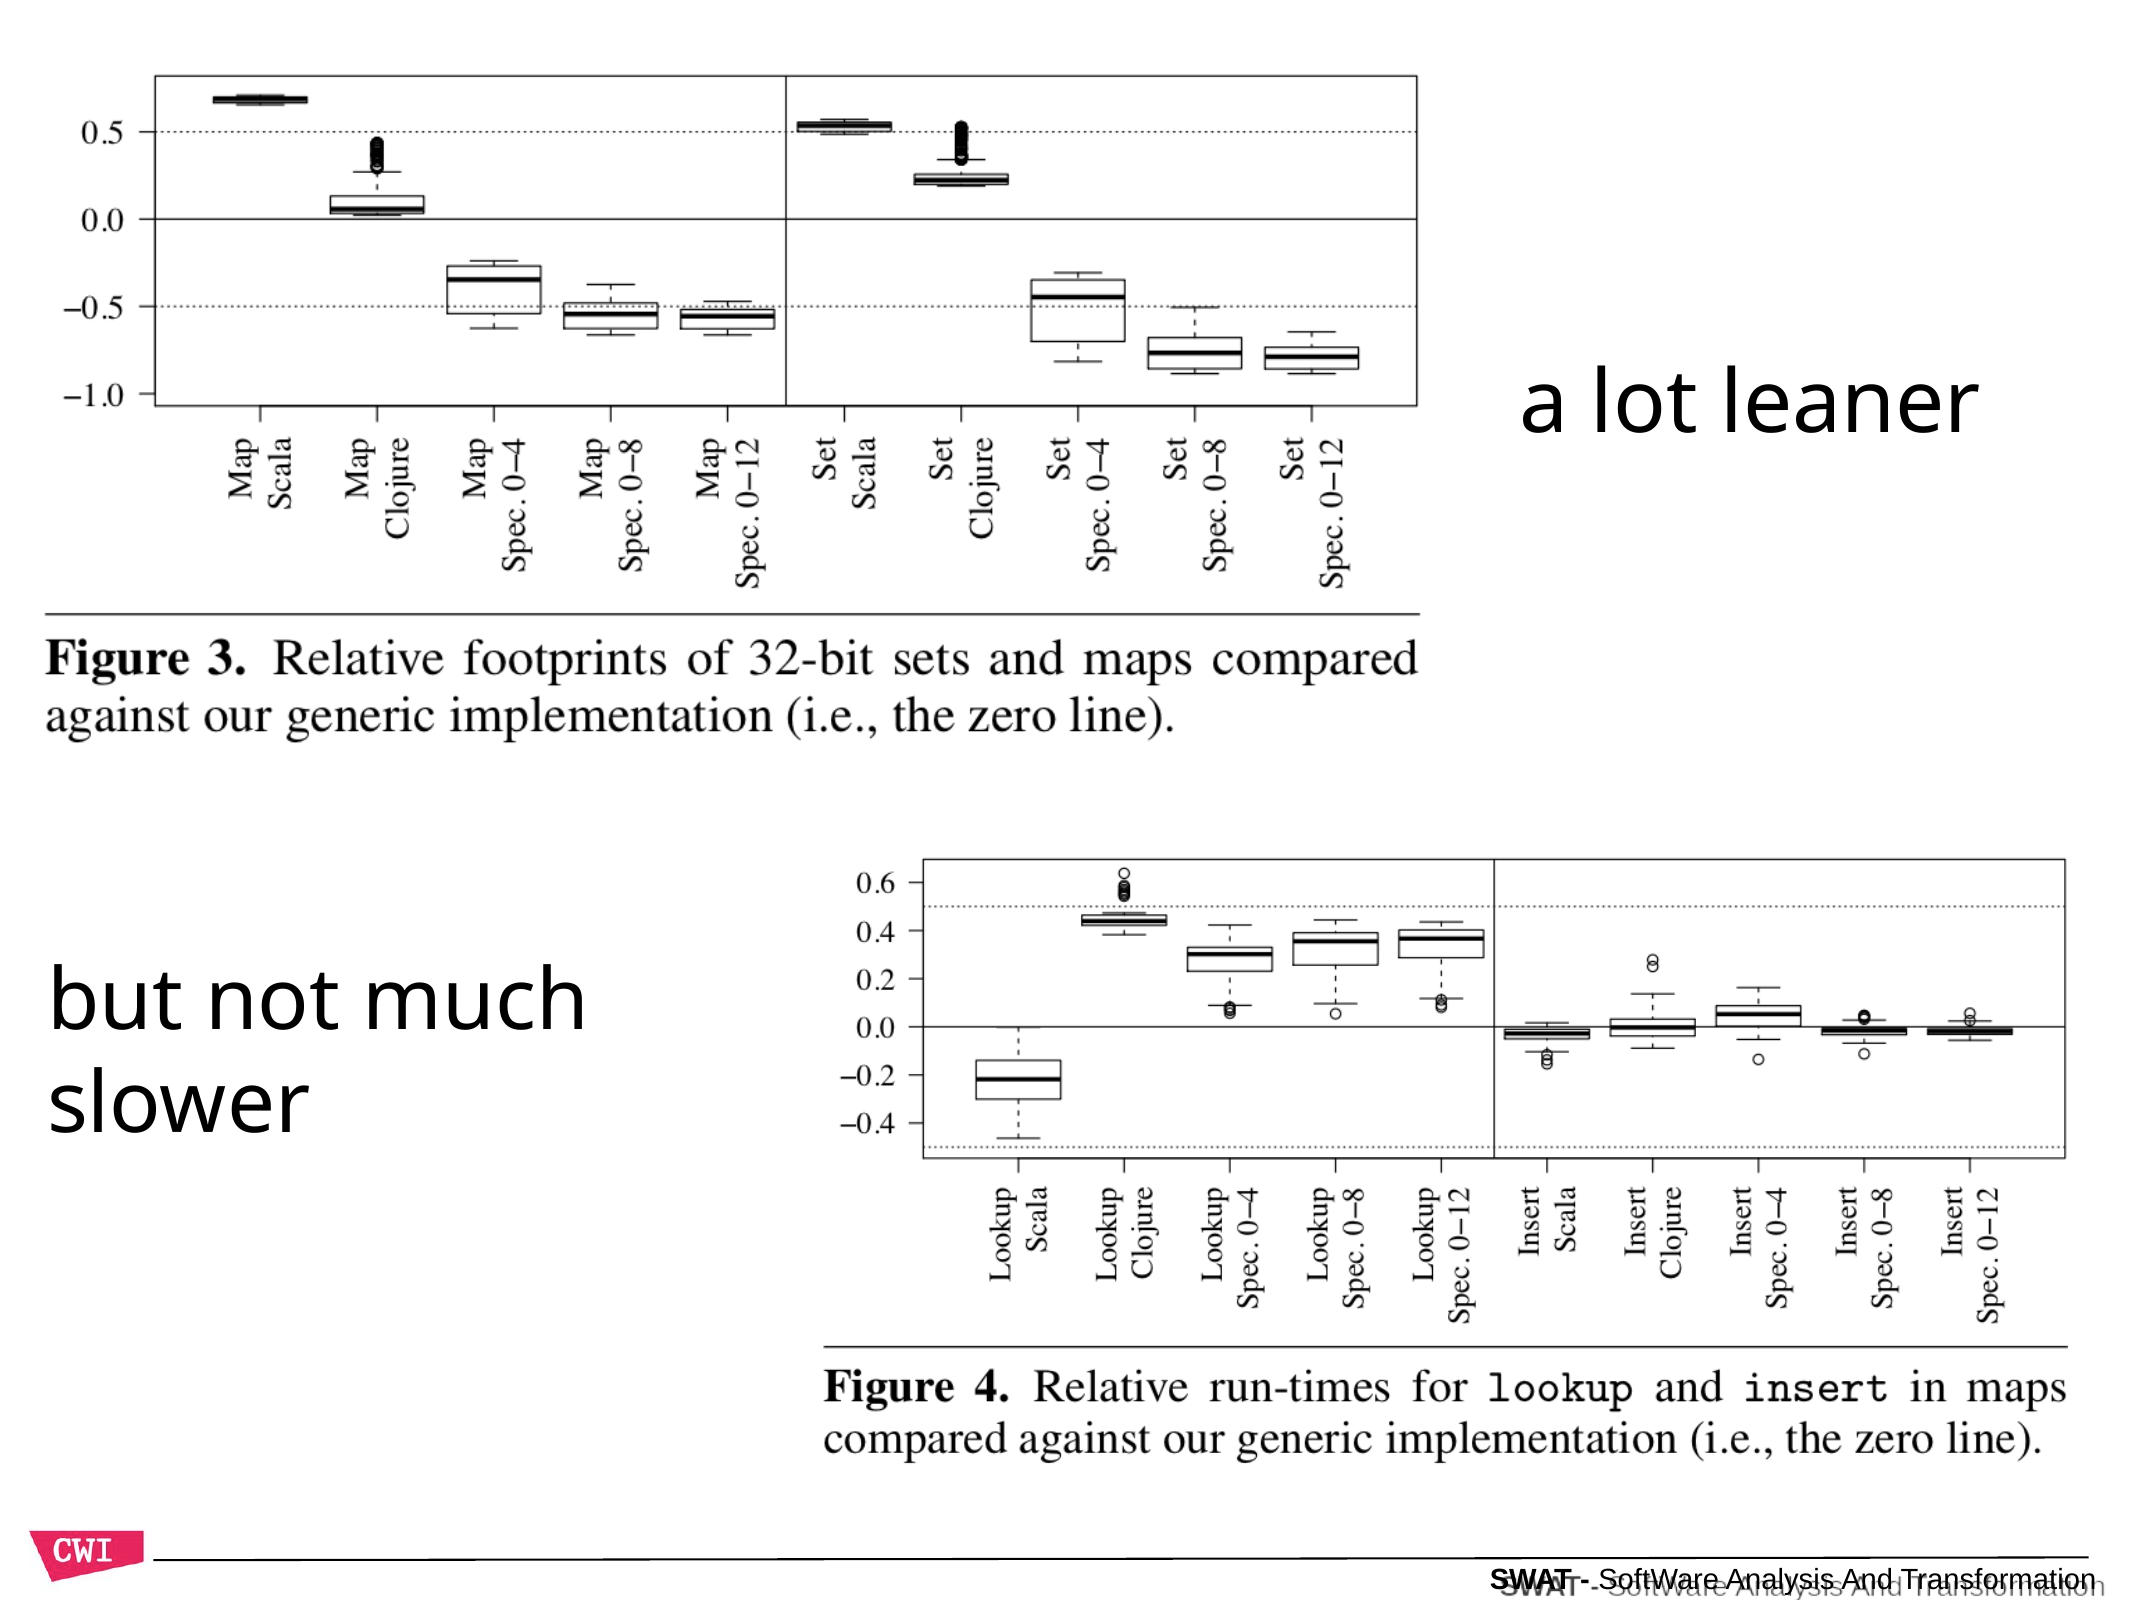

# Leaner
a lot leaner
but not much slower